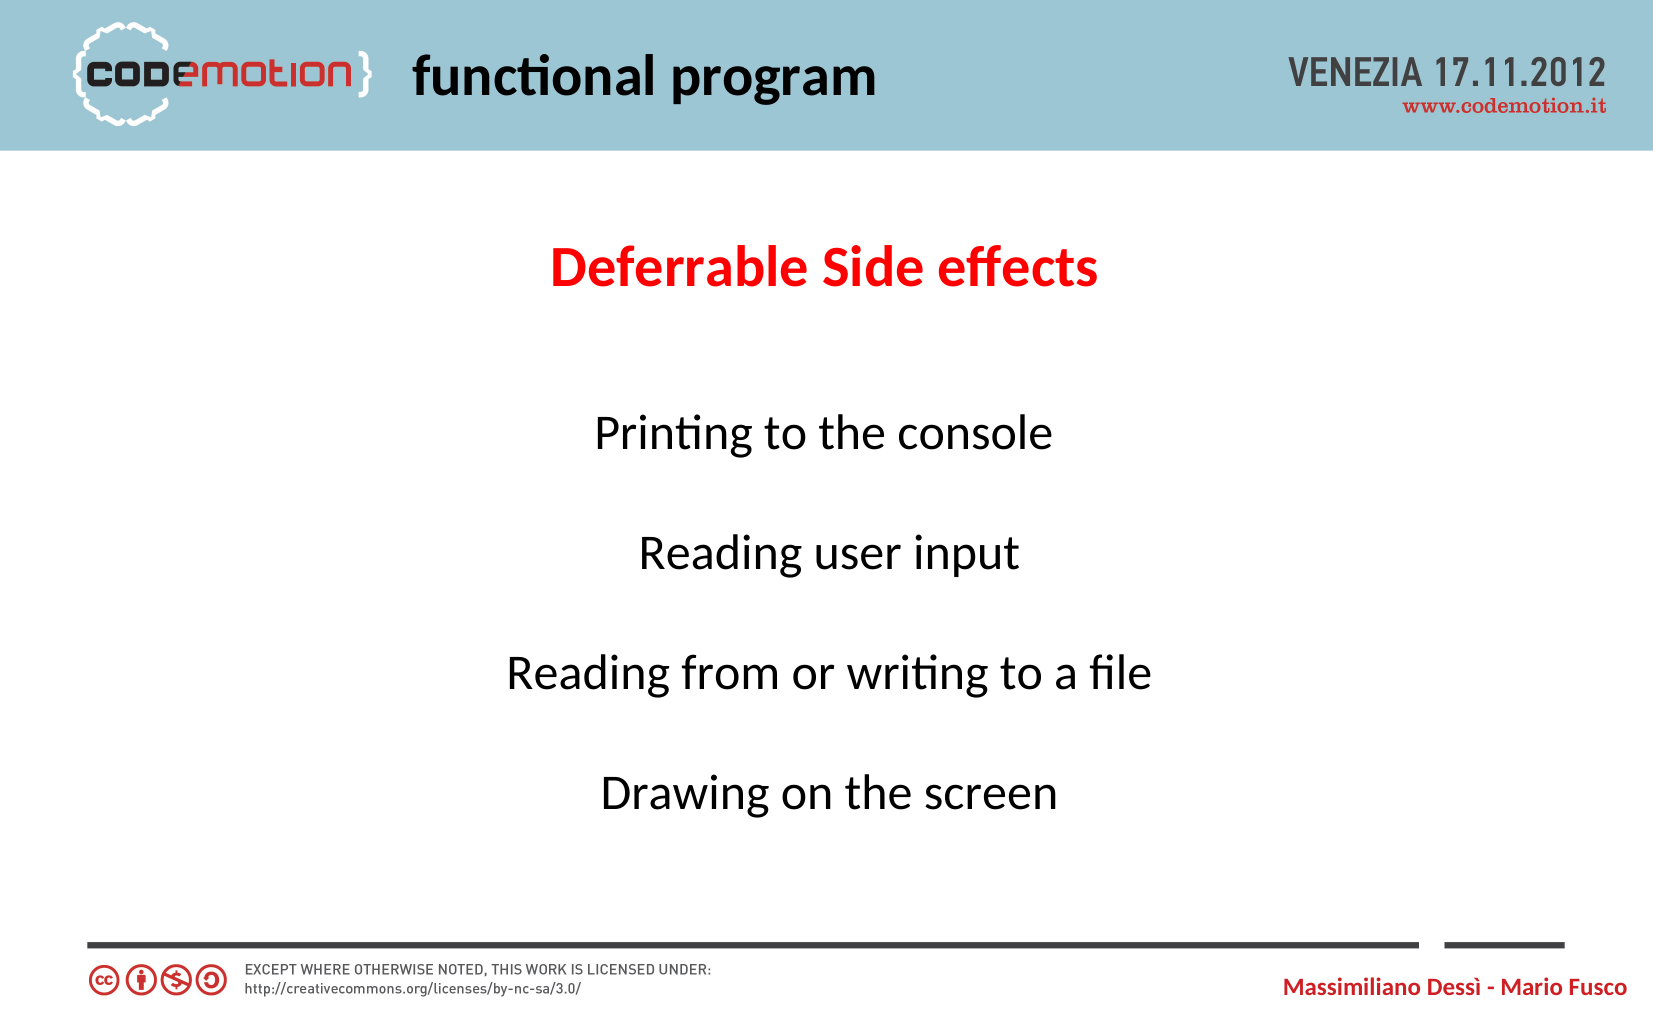

functional program
Deferrable Side effects
Printing to the console
Reading user input
Reading from or writing to a file
Drawing on the screen